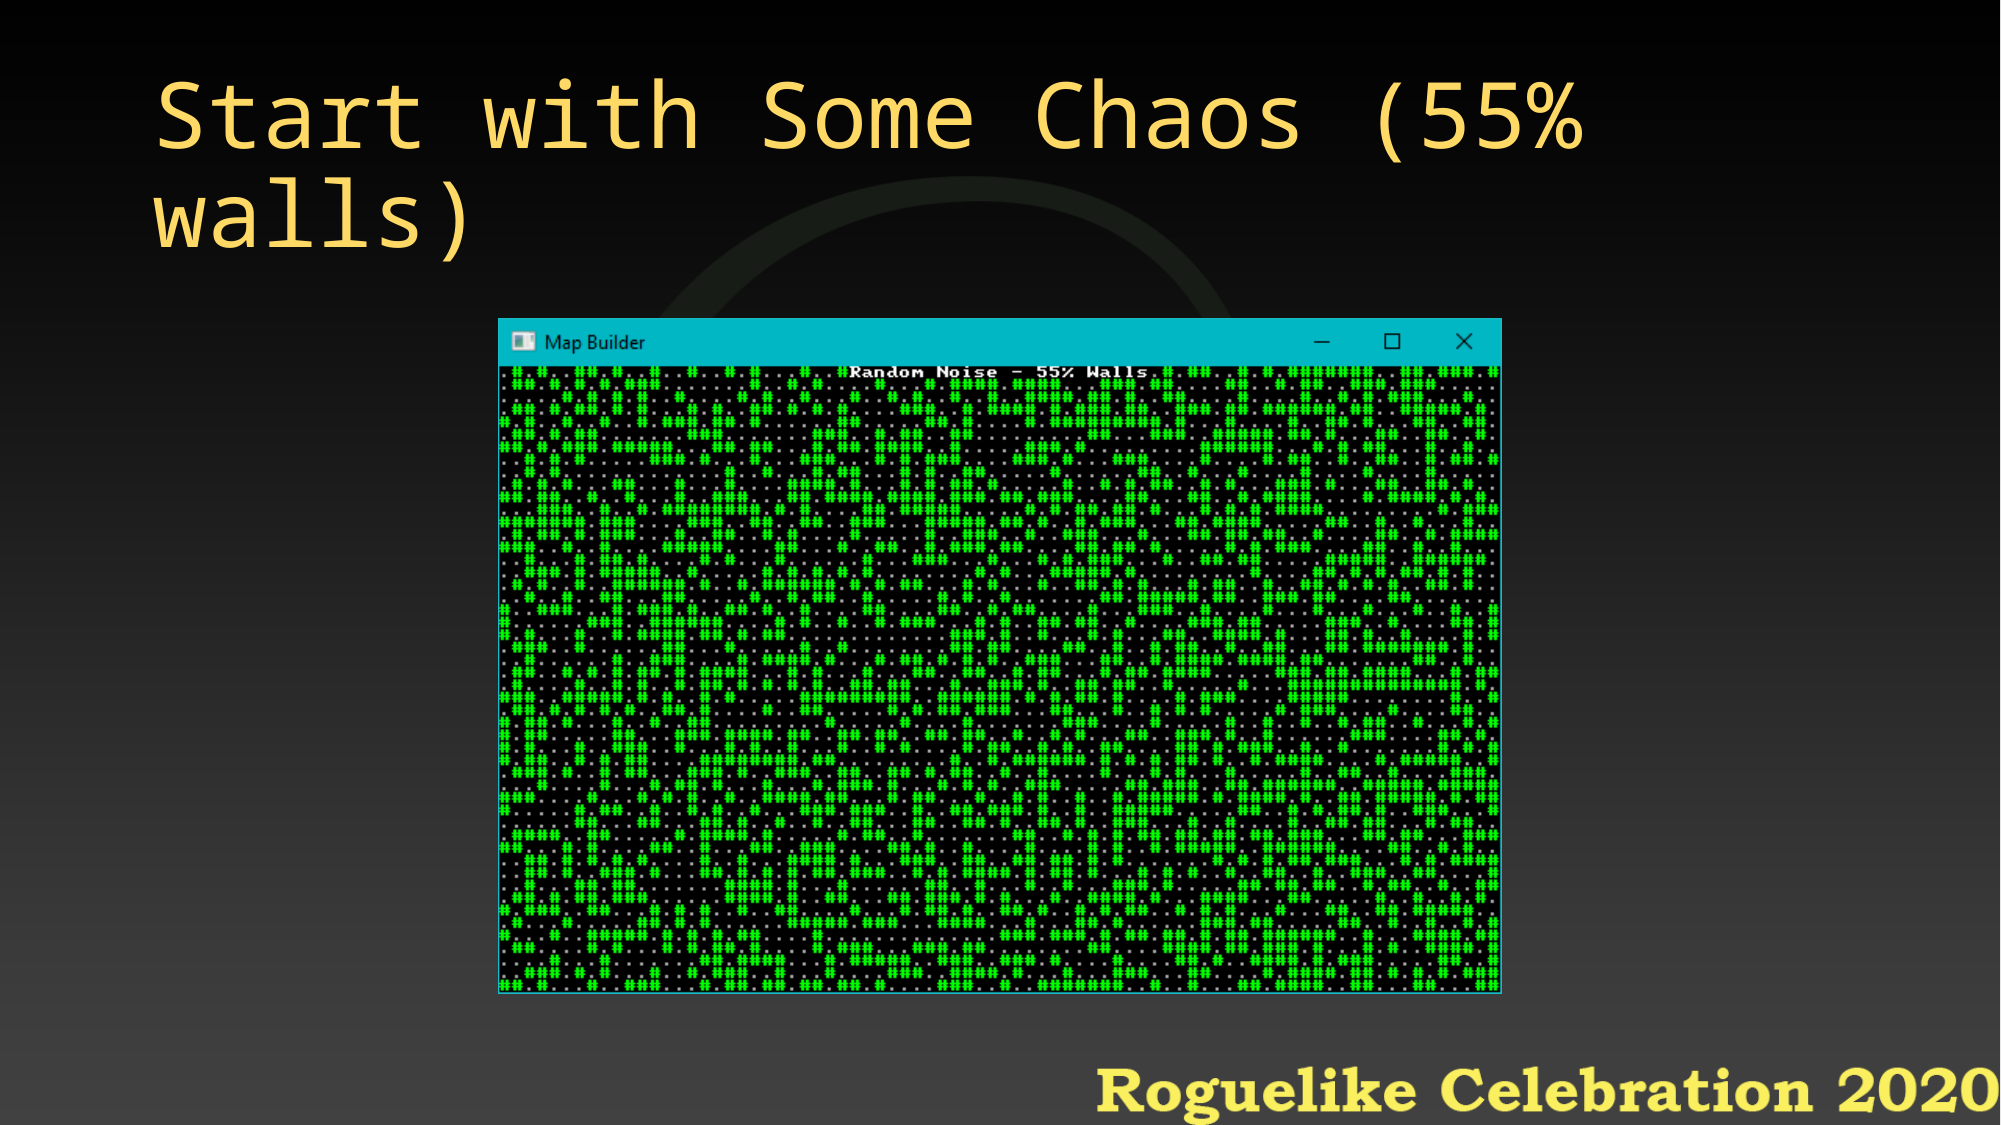

# Start with Some Chaos (55% walls)